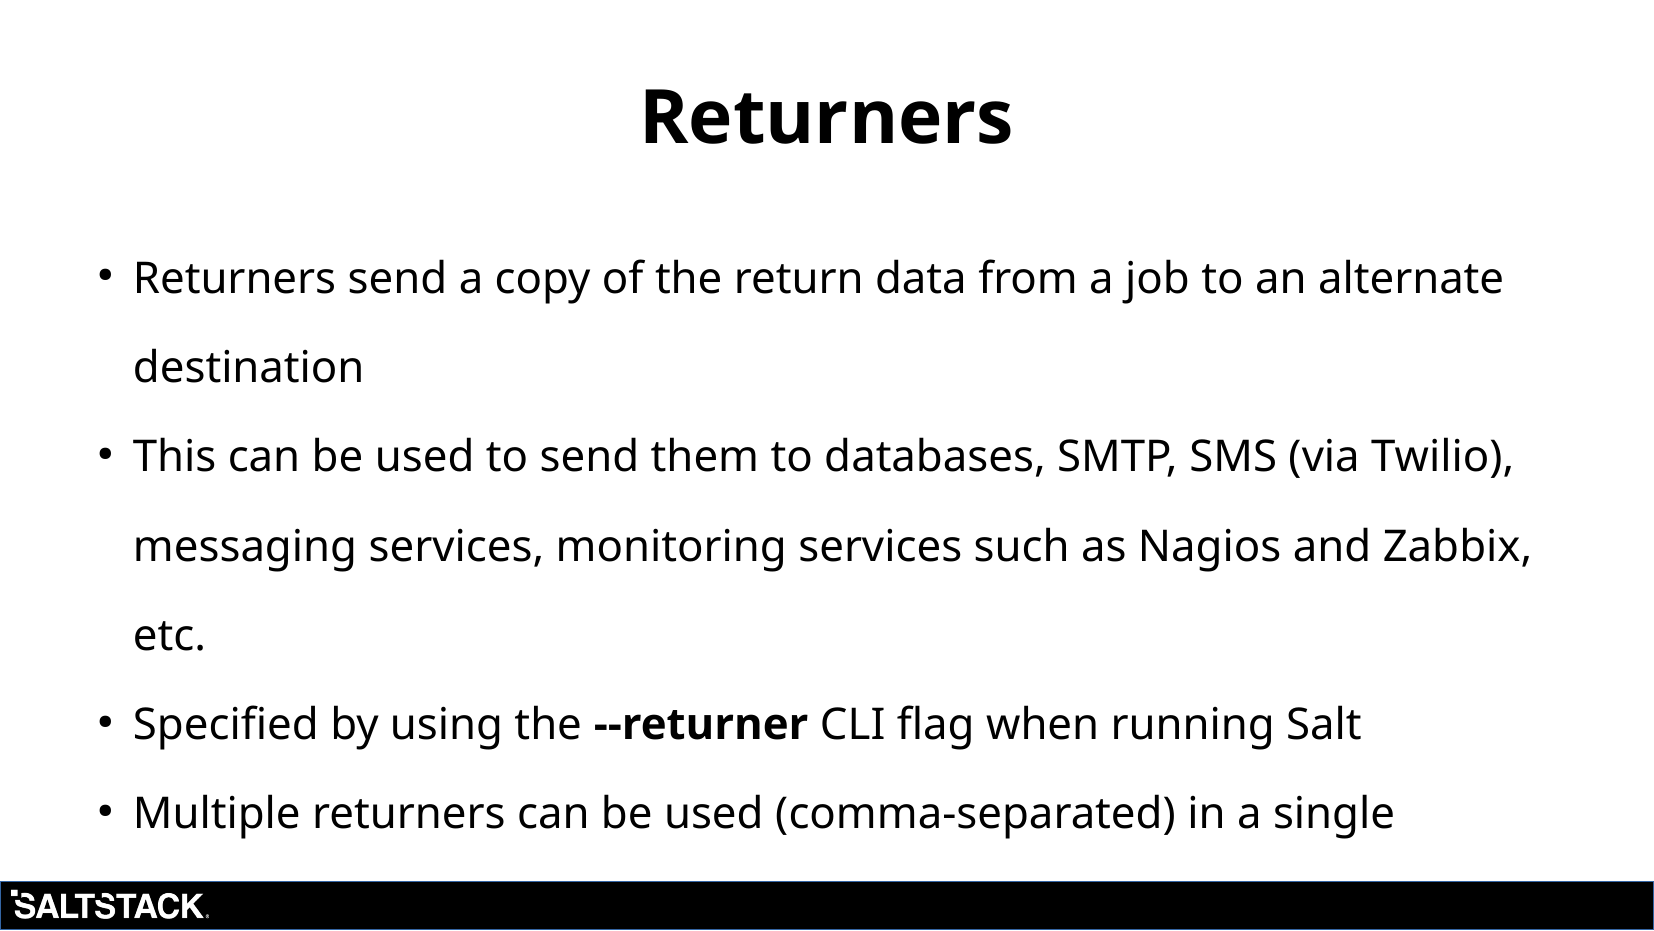

# Returners
Returners send a copy of the return data from a job to an alternate destination
This can be used to send them to databases, SMTP, SMS (via Twilio), messaging services, monitoring services such as Nagios and Zabbix, etc.
Specified by using the --returner CLI flag when running Salt
Multiple returners can be used (comma-separated) in a single command